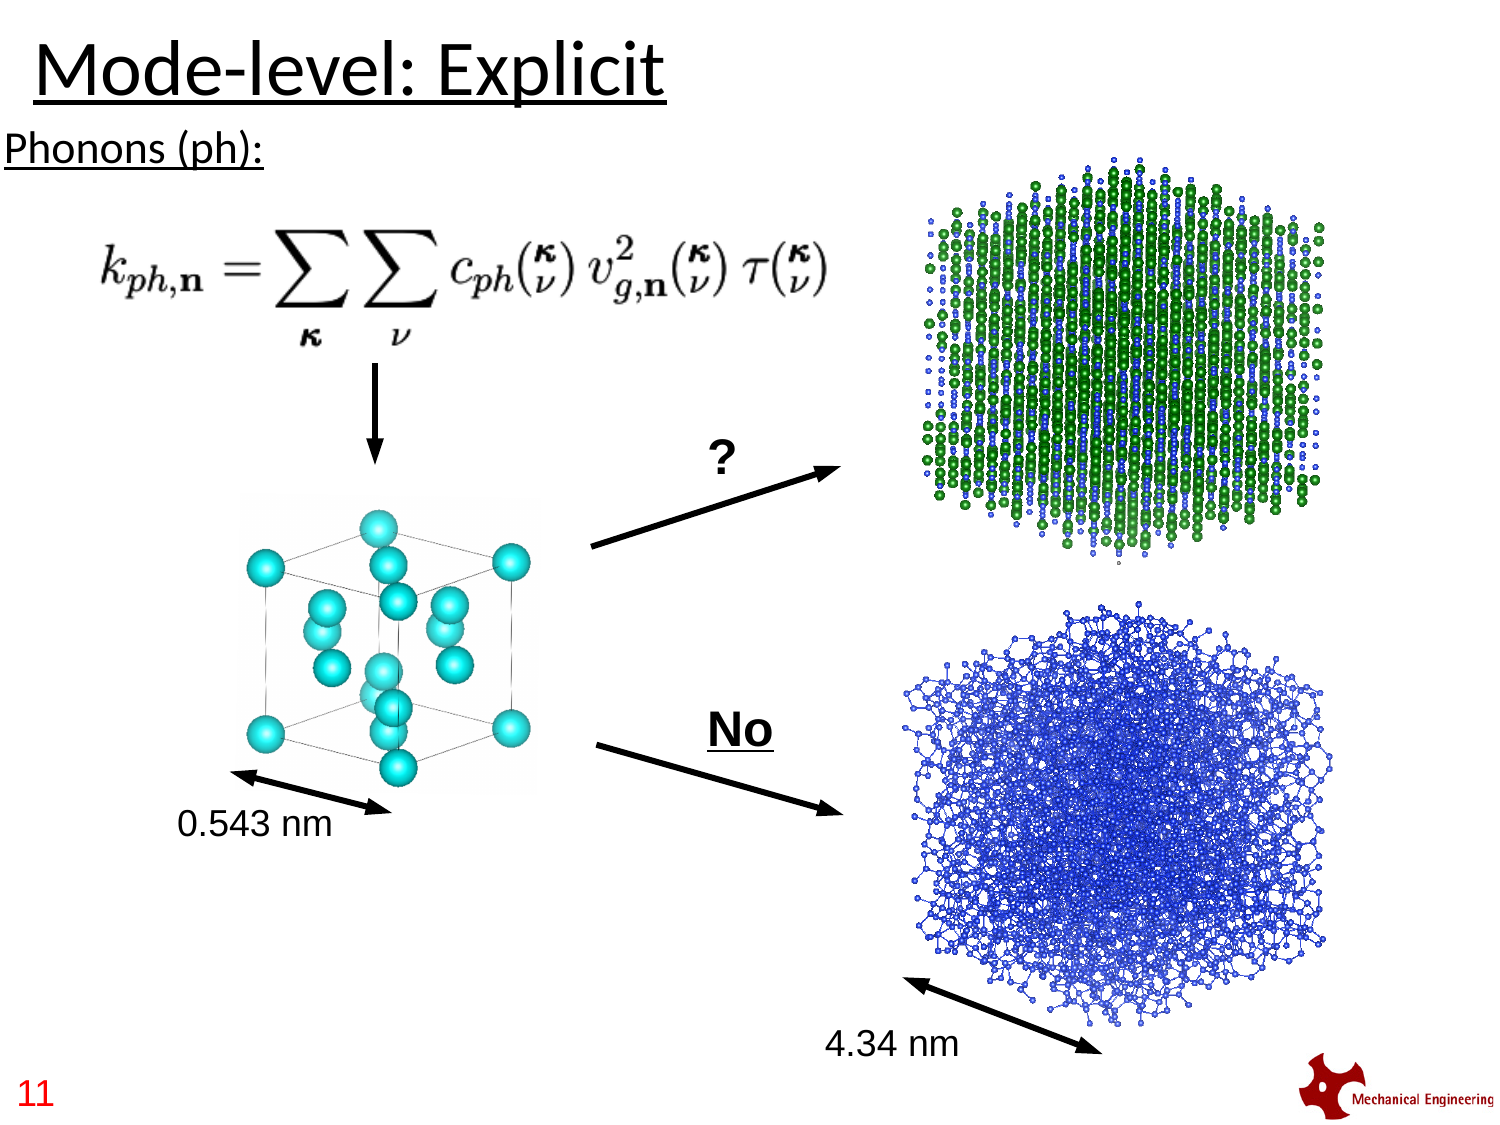

# Mode-level: Explicit
Phonons (ph):
?
0.543 nm
No
0.543 nm
4.34 nm